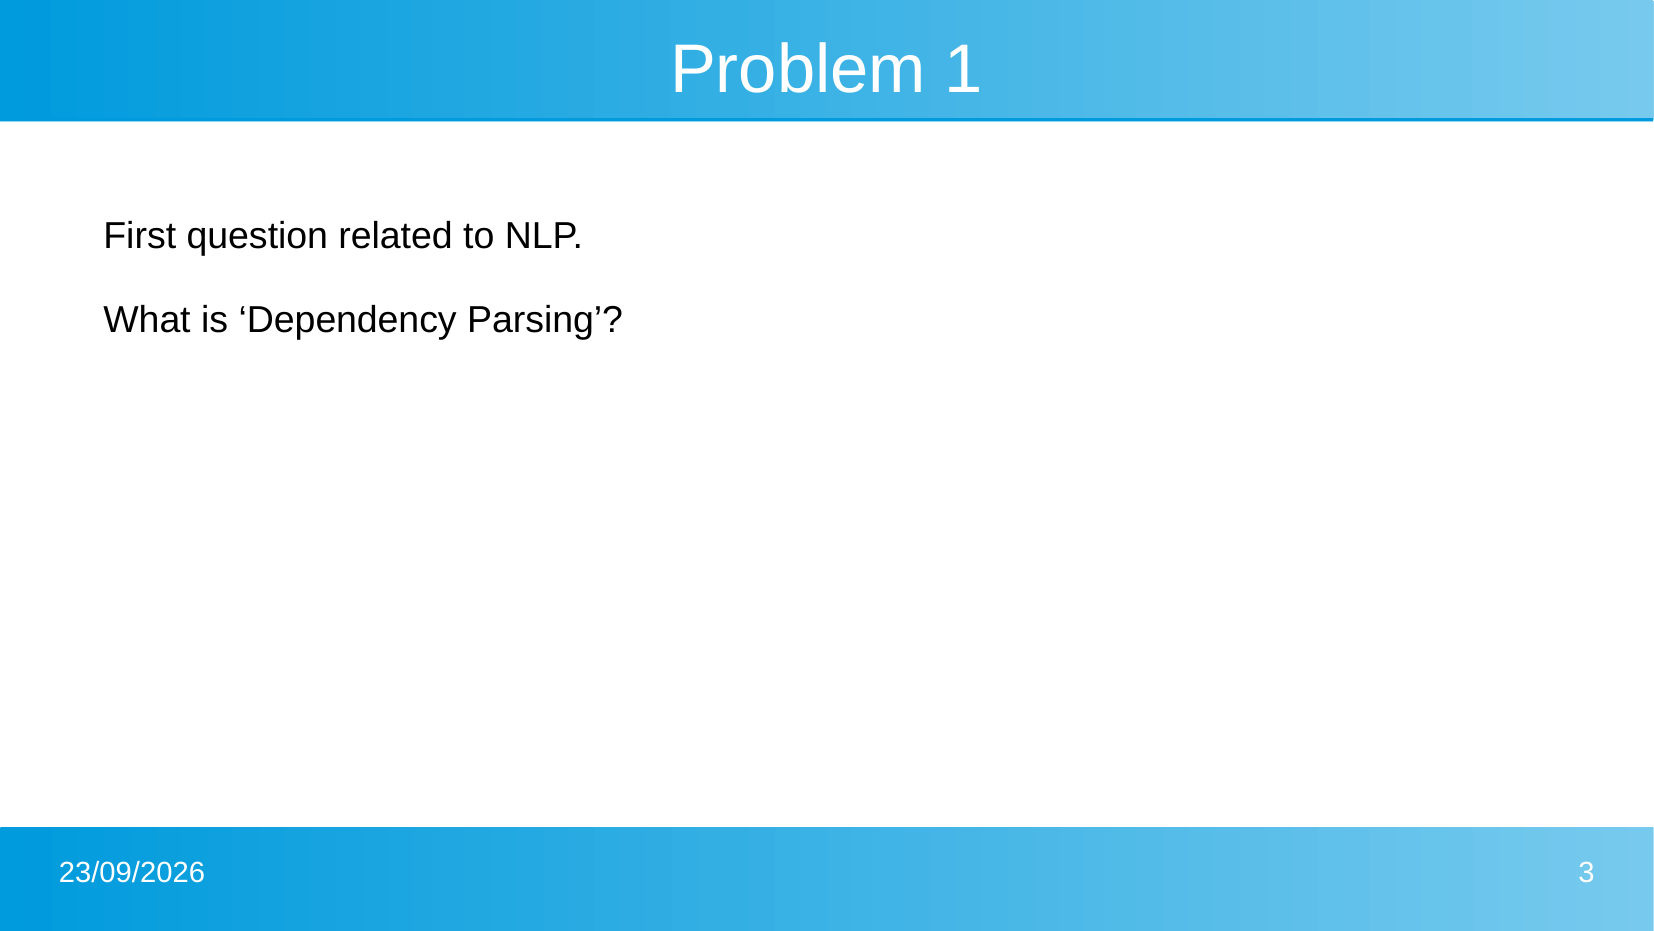

# Problem 1
First question related to NLP.
What is ‘Dependency Parsing’?
3